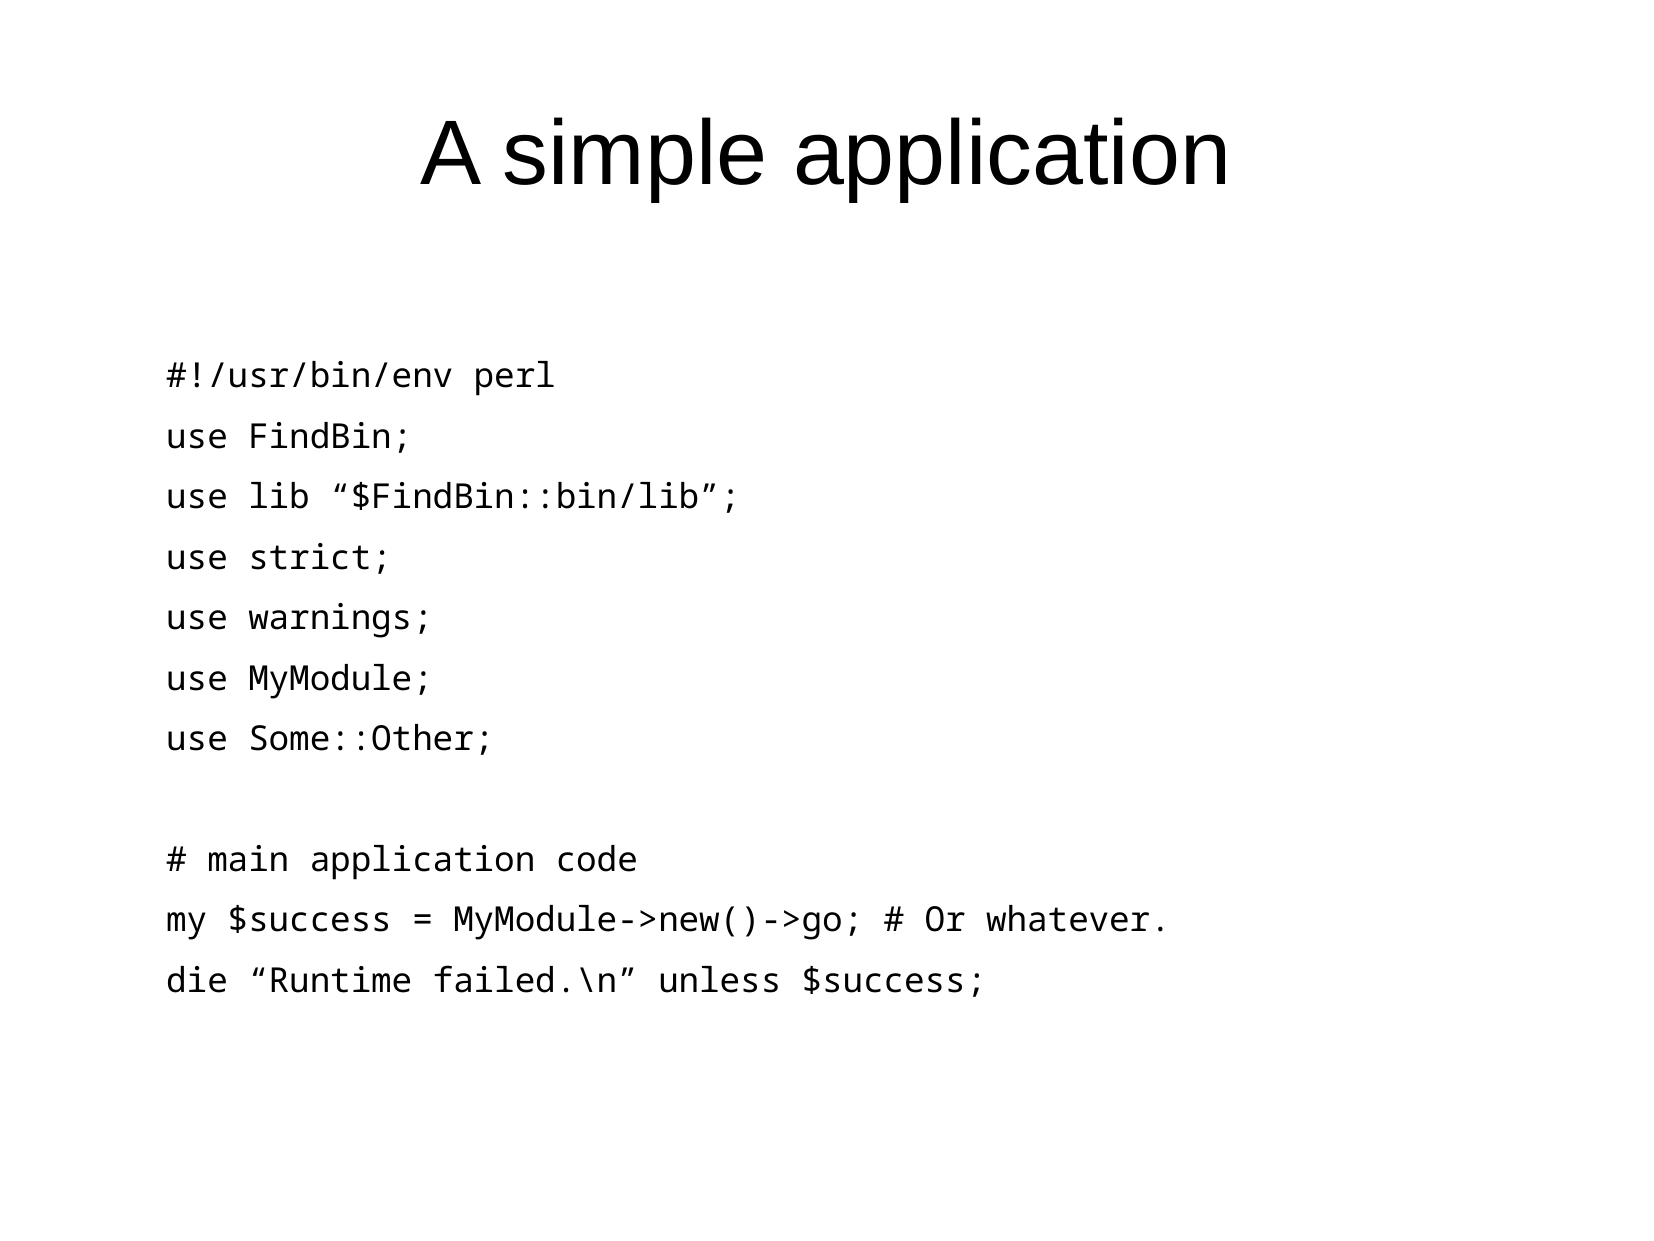

# A simple application
#!/usr/bin/env perl
use FindBin;
use lib “$FindBin::bin/lib”;
use strict;
use warnings;
use MyModule;
use Some::Other;
# main application code
my $success = MyModule->new()->go; # Or whatever.
die “Runtime failed.\n” unless $success;